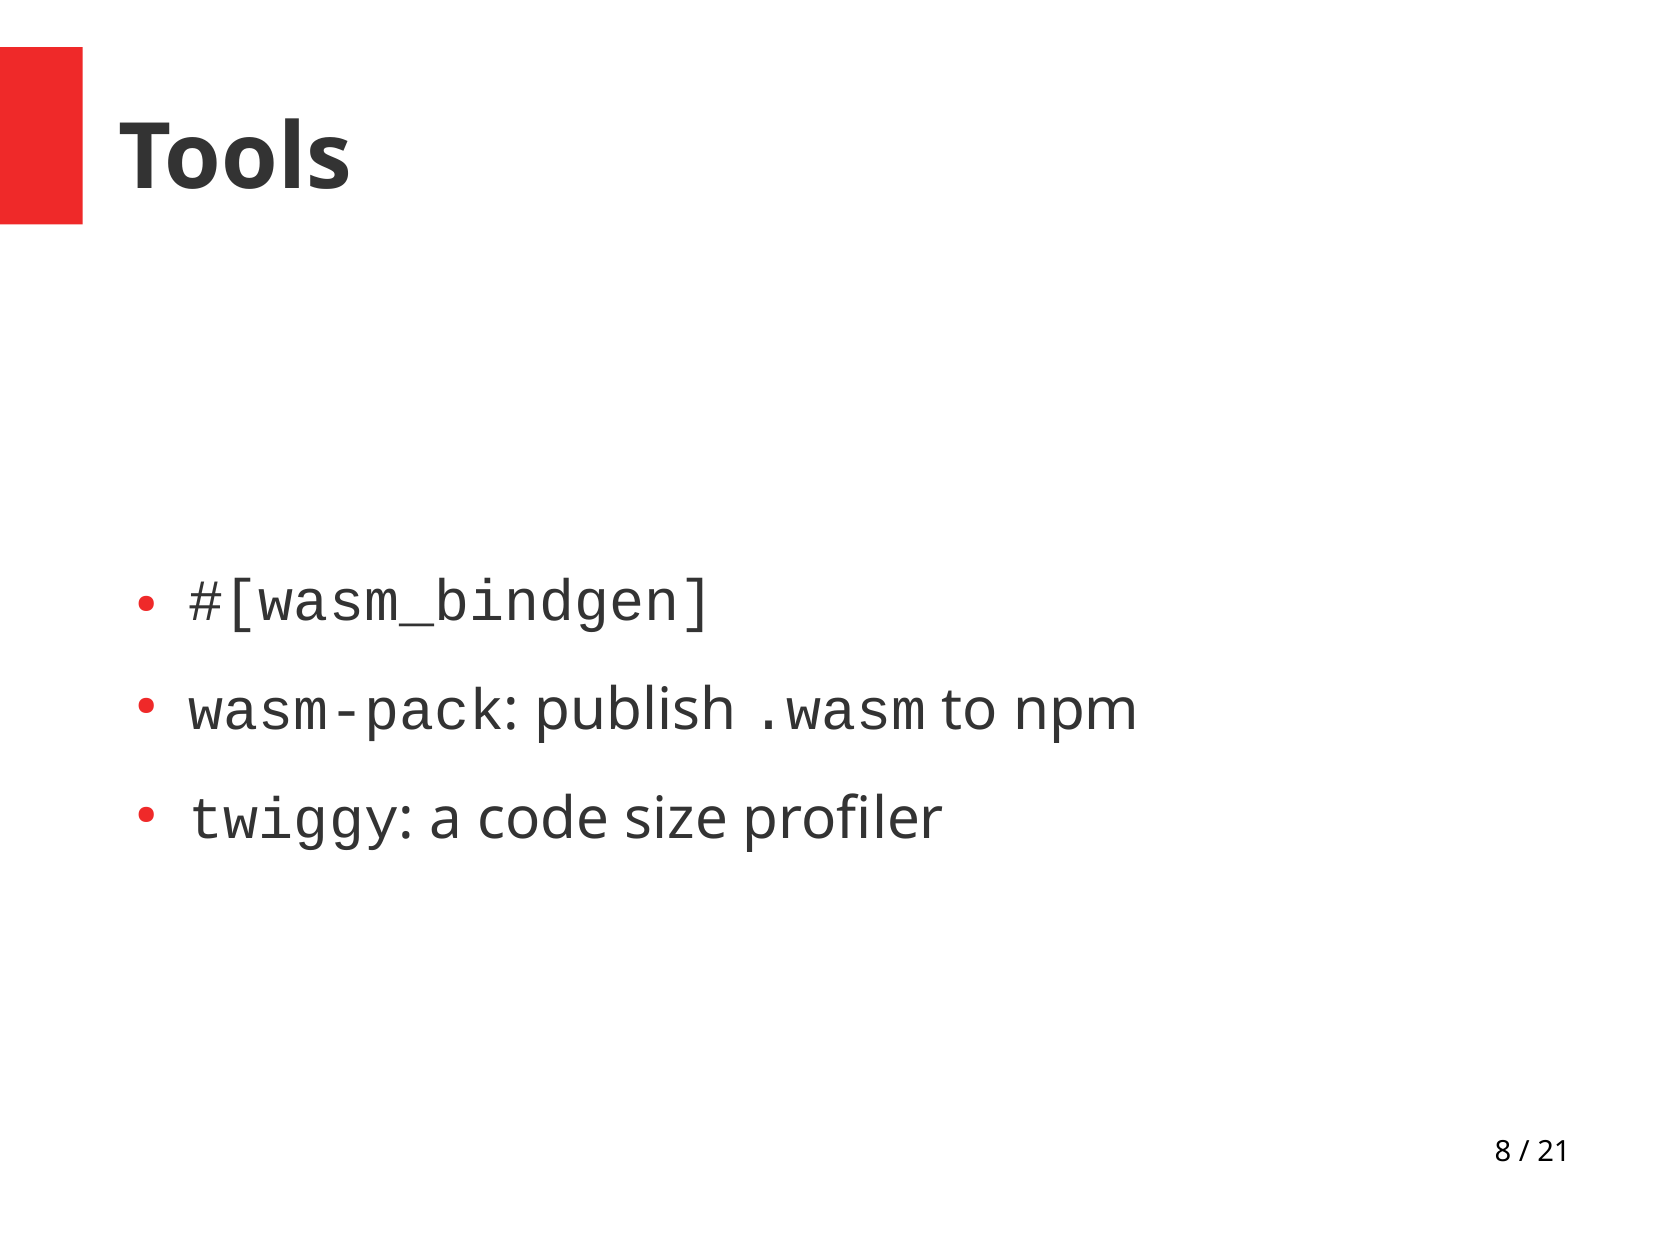

# Tools
#[wasm_bindgen]
wasm-pack: publish .wasm to npm
twiggy: a code size profiler
8